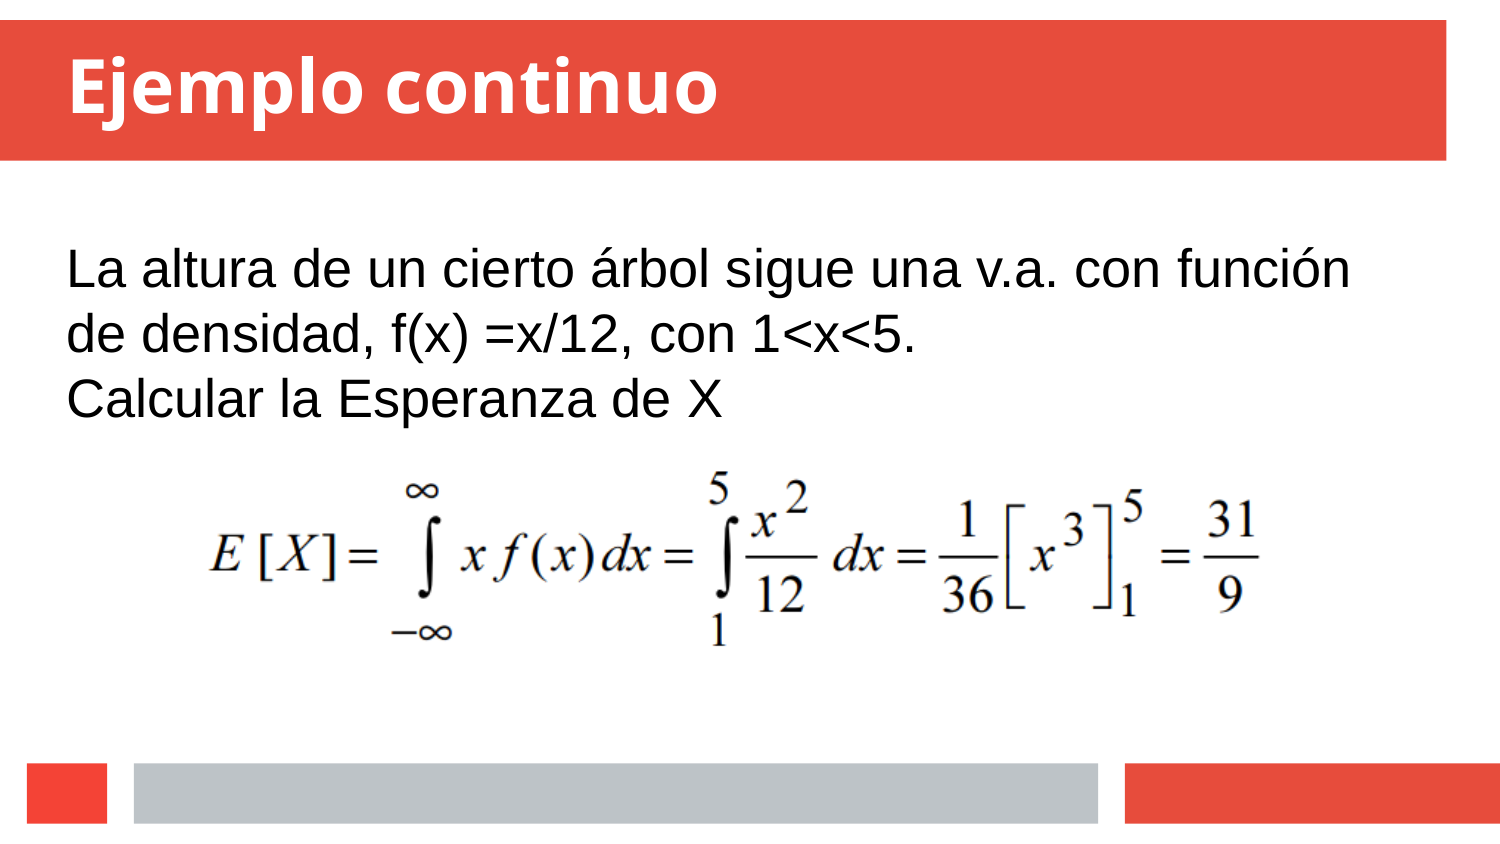

# Ejemplo continuo
La altura de un cierto árbol sigue una v.a. con función de densidad, f(x) =x/12, con 1<x<5.
Calcular la Esperanza de X